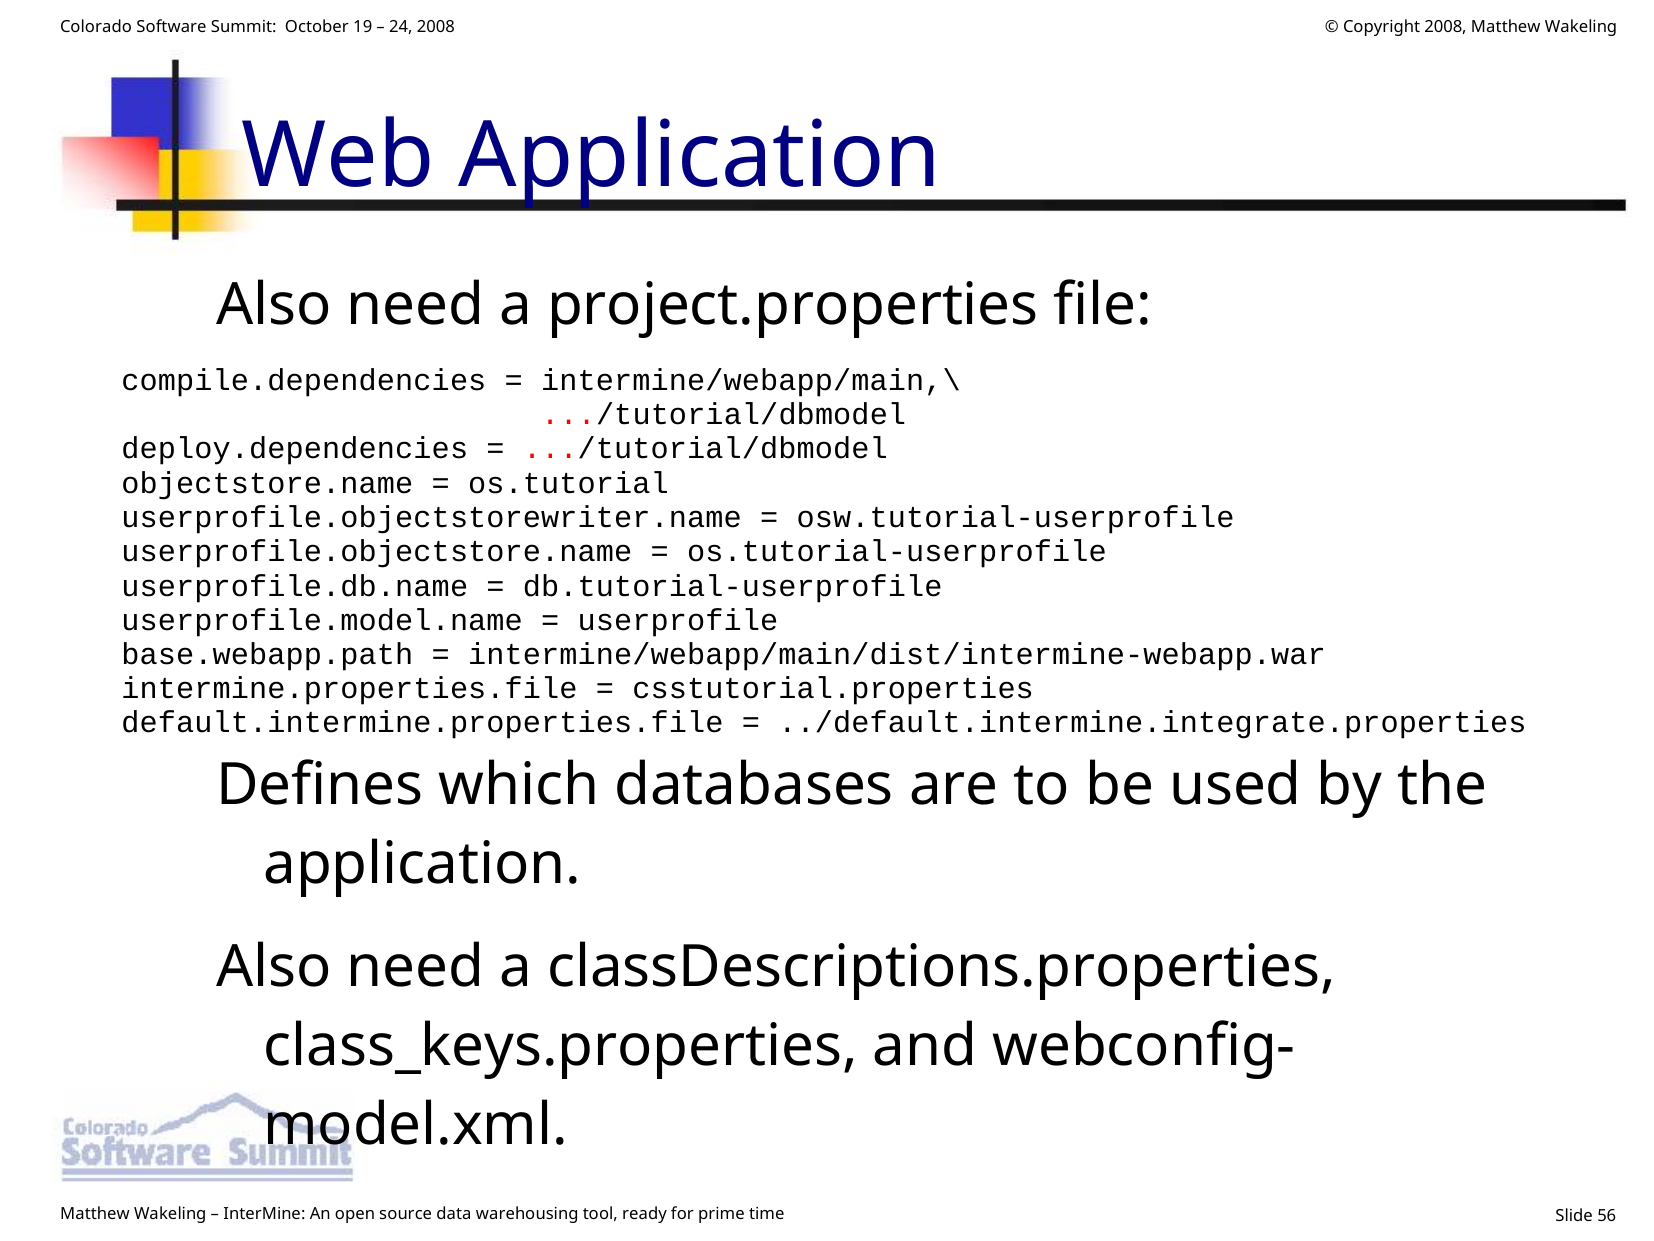

# Web Application
Also need a project.properties file:
compile.dependencies = intermine/webapp/main,\
 .../tutorial/dbmodel
deploy.dependencies = .../tutorial/dbmodel
objectstore.name = os.tutorial
userprofile.objectstorewriter.name = osw.tutorial-userprofile
userprofile.objectstore.name = os.tutorial-userprofile
userprofile.db.name = db.tutorial-userprofile
userprofile.model.name = userprofile
base.webapp.path = intermine/webapp/main/dist/intermine-webapp.war
intermine.properties.file = csstutorial.properties
default.intermine.properties.file = ../default.intermine.integrate.properties
Defines which databases are to be used by the application.
Also need a classDescriptions.properties, class_keys.properties, and webconfig-model.xml.